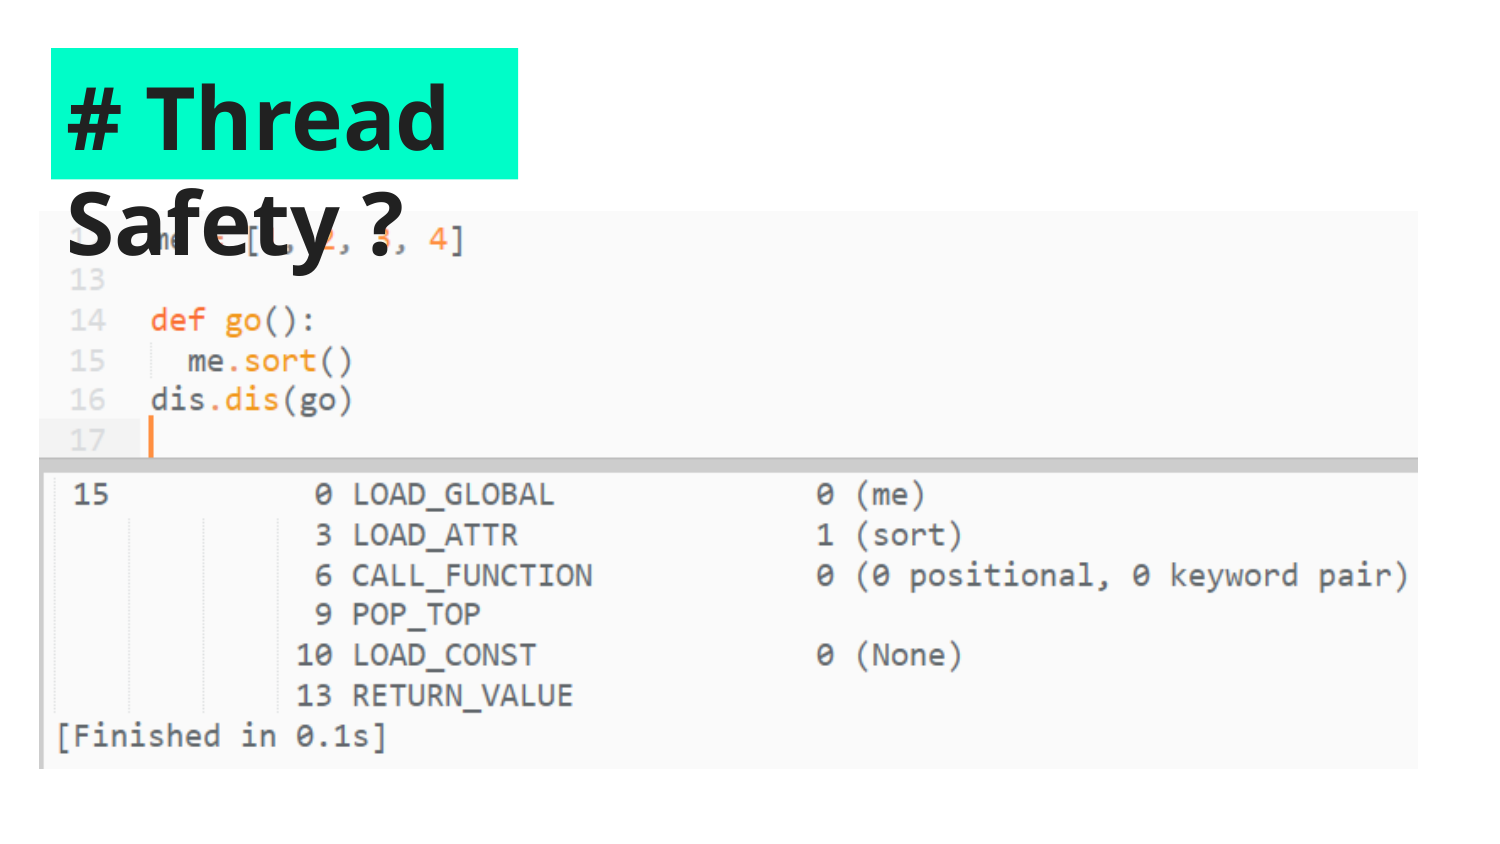

# Thread Safety ?
# >> Threads can loose GIL anytime!!
:: Worried about thread safety? Look for atomic operations(maybe!)
http://blog.qqrs.us/blog/2016/05/01/which-python-operations-are-atomic/
:: The sort function is atomic and it in itself is a single bytecode; hence GIL cannot be seized